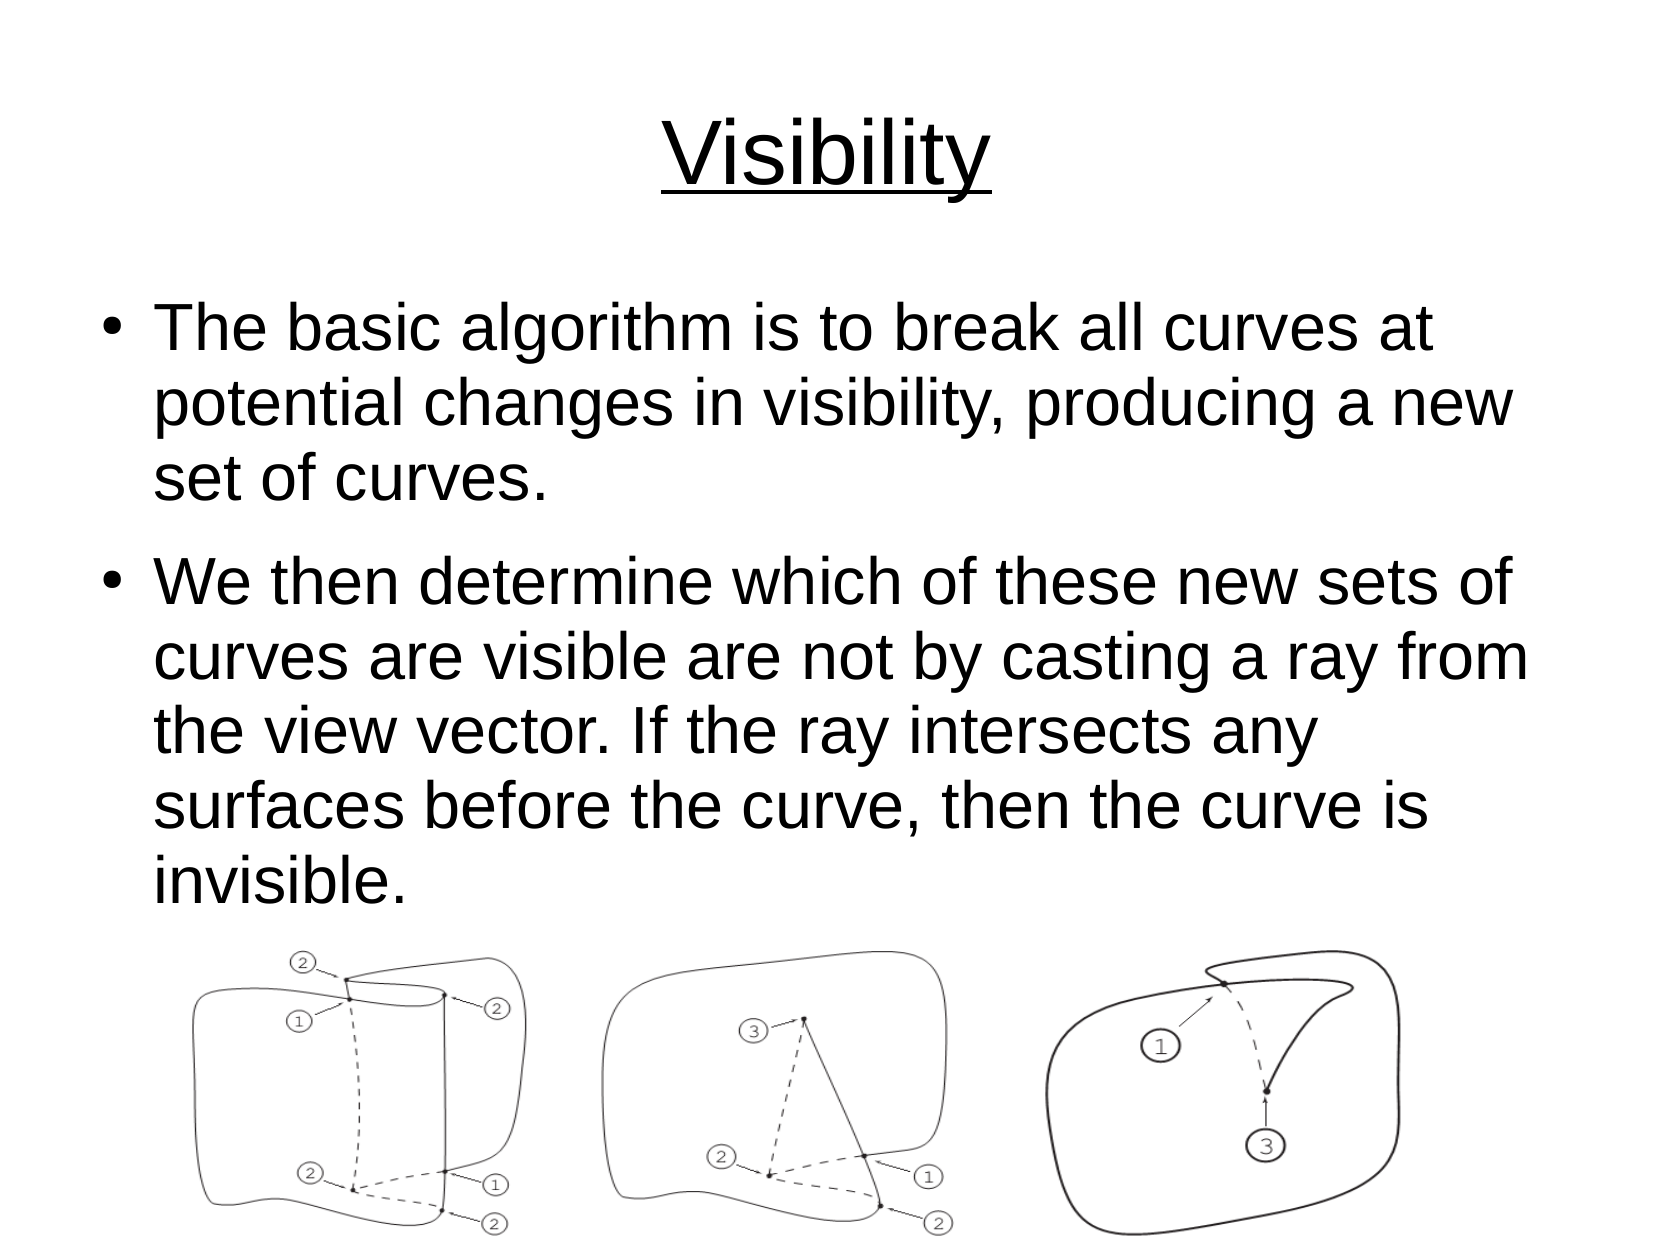

# Visibility
The basic algorithm is to break all curves at potential changes in visibility, producing a new set of curves.
We then determine which of these new sets of curves are visible are not by casting a ray from the view vector. If the ray intersects any surfaces before the curve, then the curve is invisible.